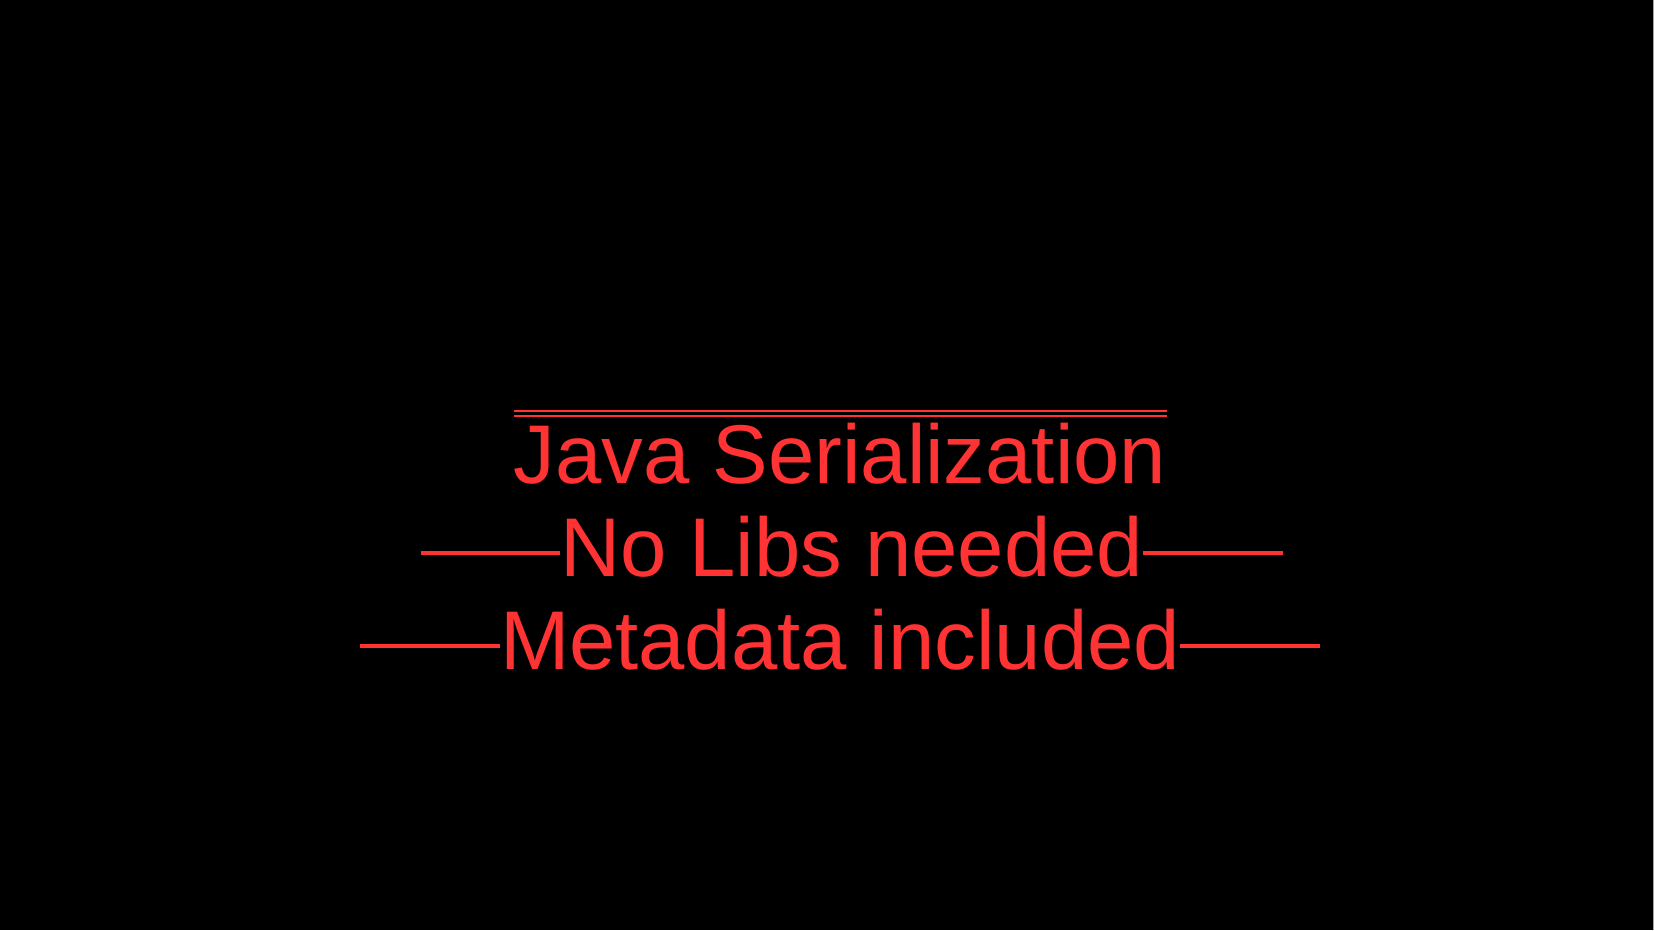

Java Serialization
 No Libs needed
 Metadata included